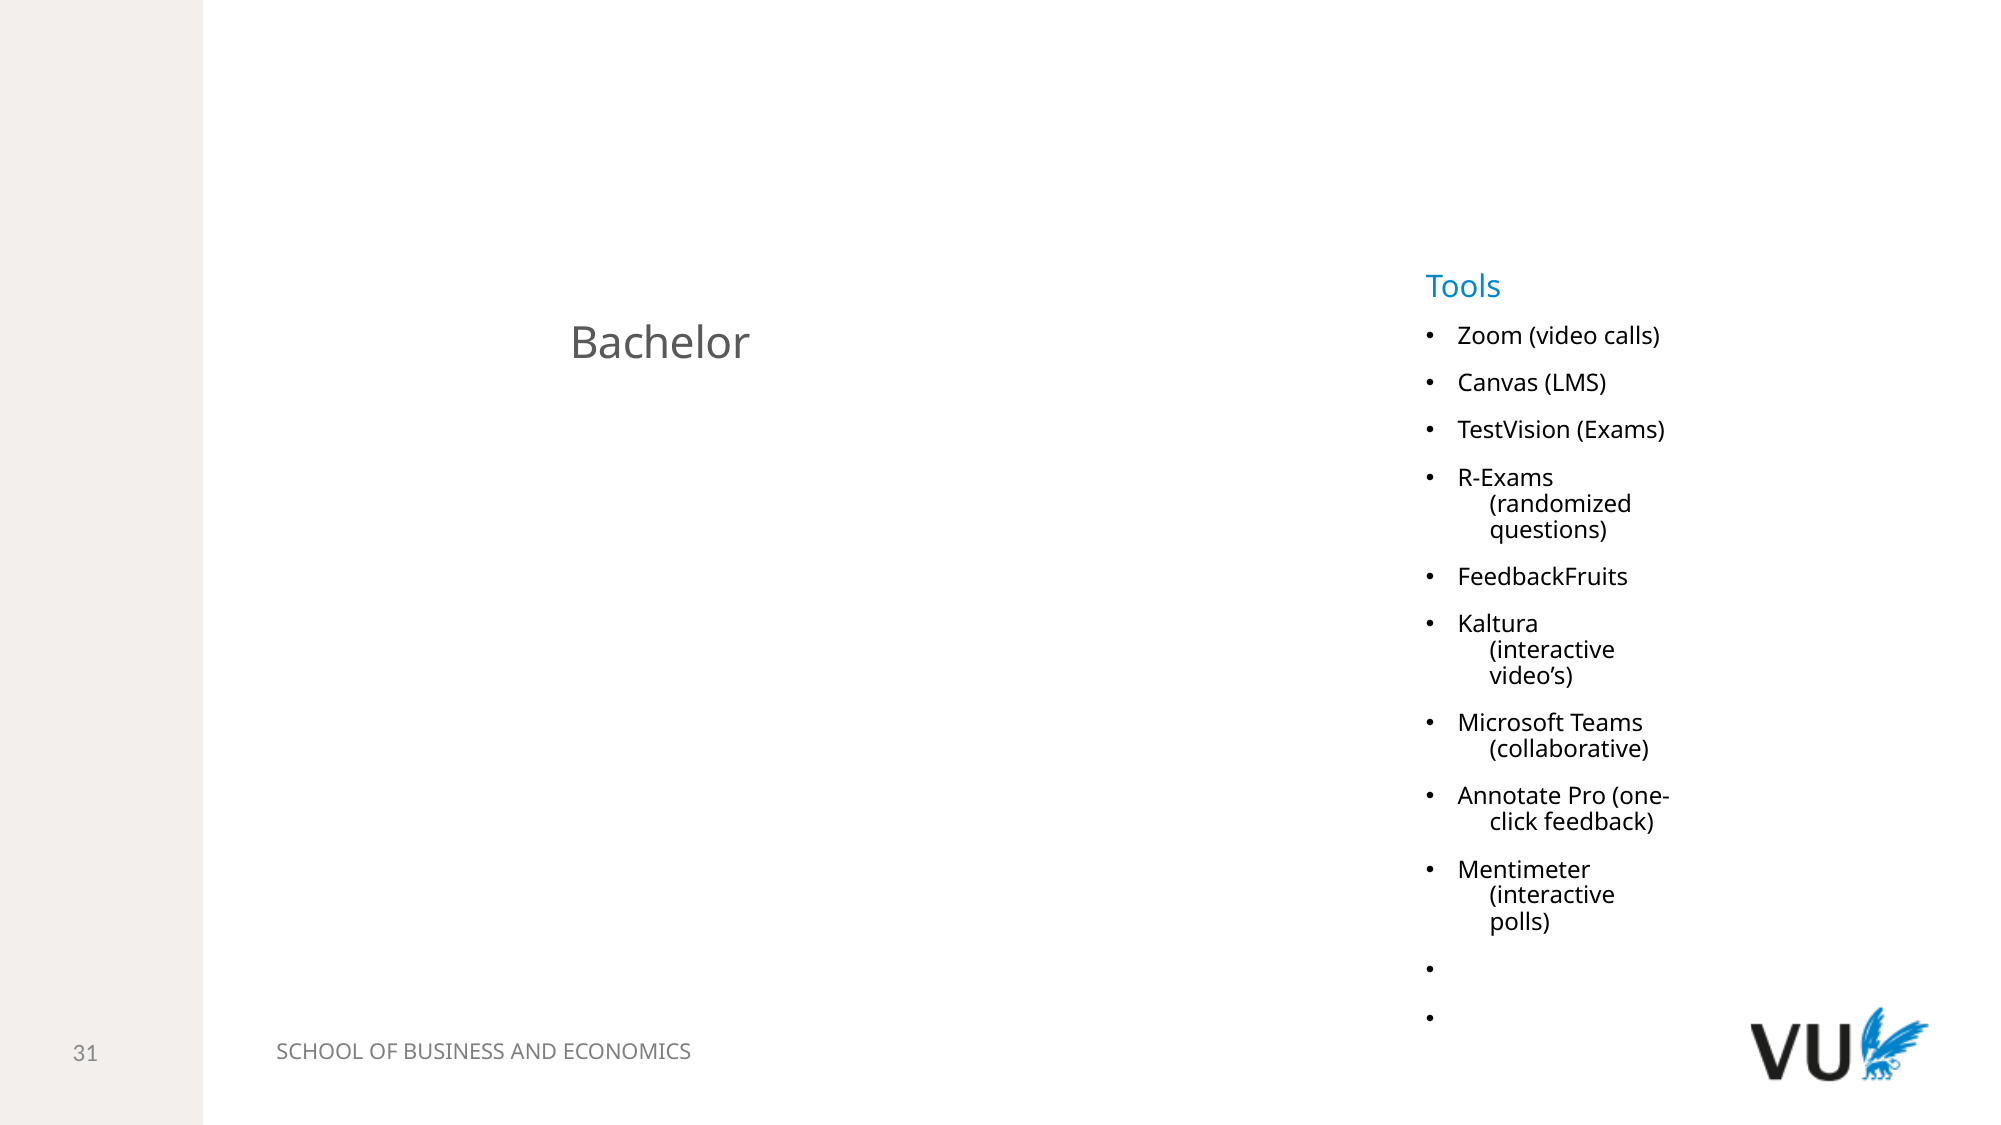

### Chart: Bachelor
| Category |
|---|# Tools
Zoom (video calls)
Canvas (LMS)
TestVision (Exams)
R-Exams (randomized questions)
FeedbackFruits
Kaltura (interactive video’s)
Microsoft Teams (collaborative)
Annotate Pro (one-click feedback)
Mentimeter (interactive polls)
SCHOOL OF BUSINESS AND ECONOMICS